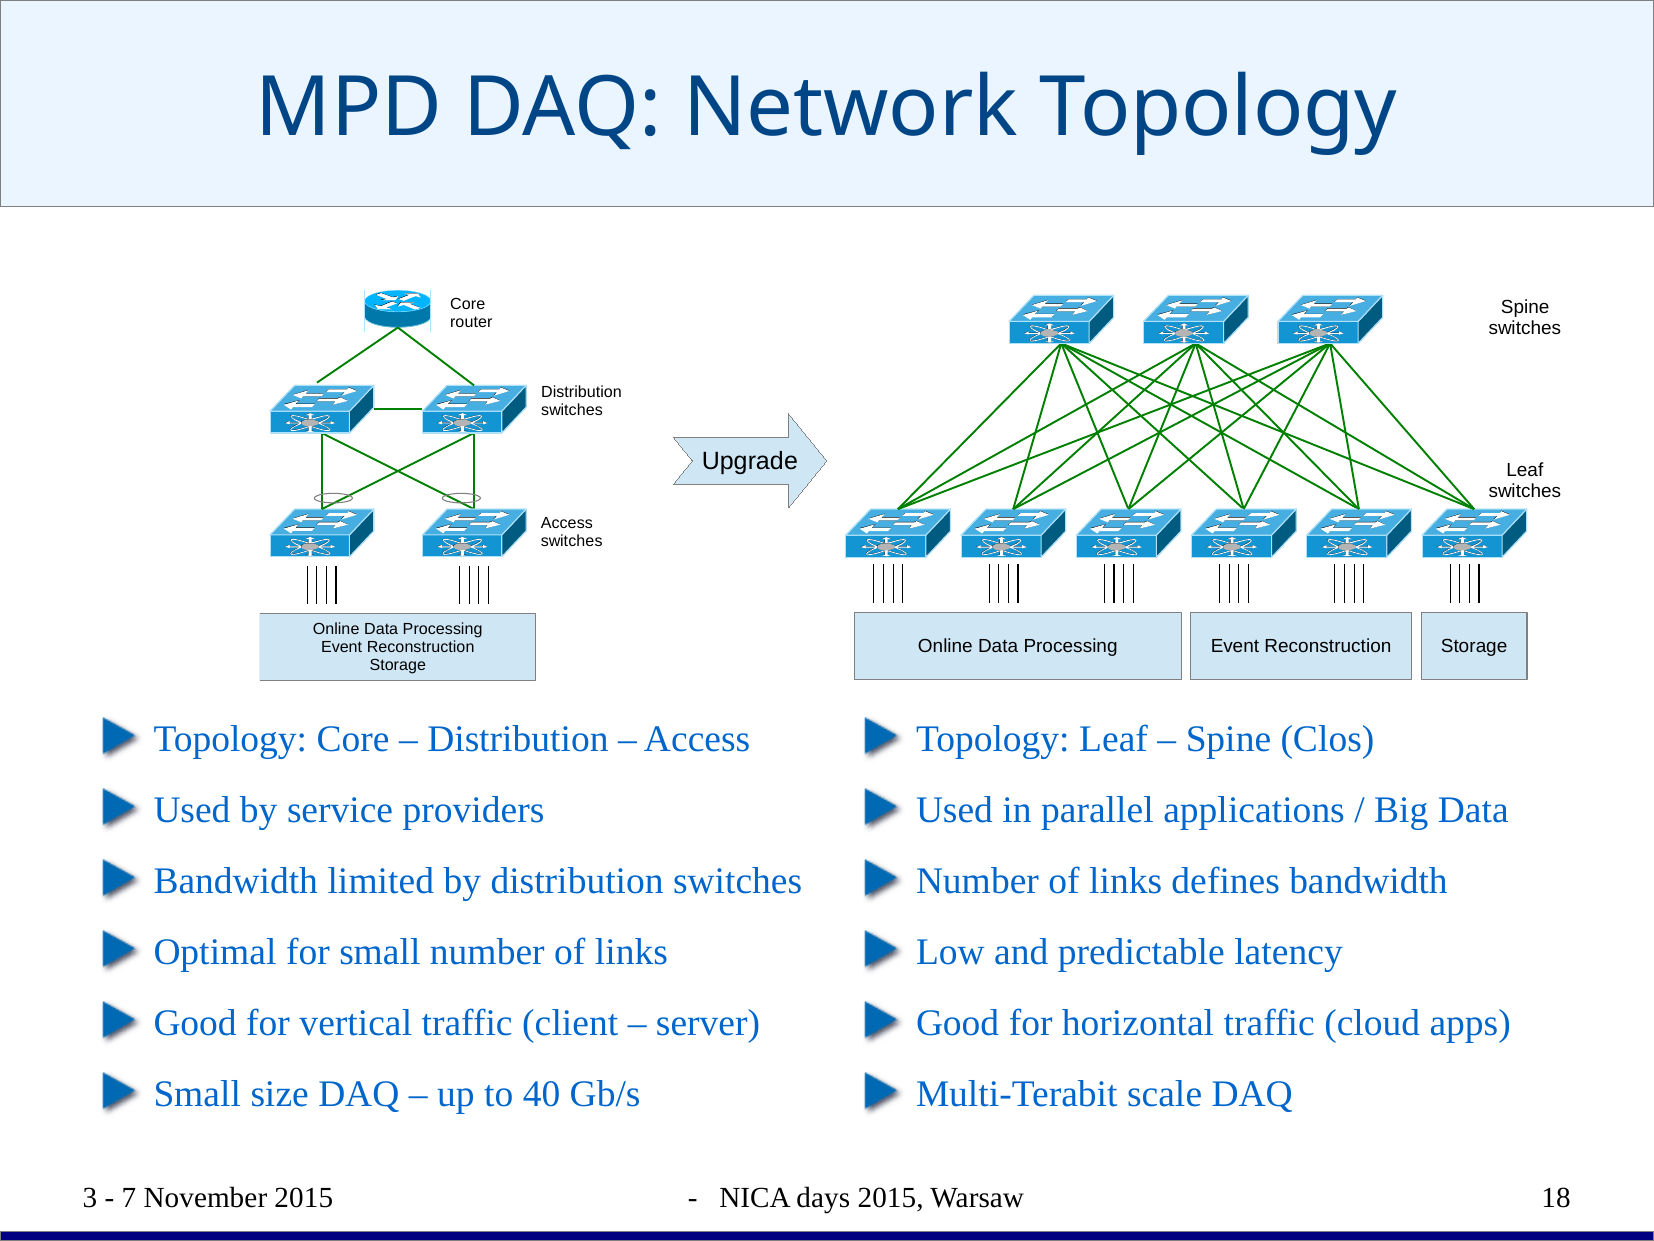

# MPD DAQ: Network Topology
Upgrade
Topology: Core – Distribution – Access
Used by service providers
Bandwidth limited by distribution switches
Optimal for small number of links
Good for vertical traffic (client – server)
Small size DAQ – up to 40 Gb/s
Topology: Leaf – Spine (Clos)
Used in parallel applications / Big Data
Number of links defines bandwidth
Low and predictable latency
Good for horizontal traffic (cloud apps)
Multi-Terabit scale DAQ
3 - 7 November 2015
 - NICA days 2015, Warsaw
18